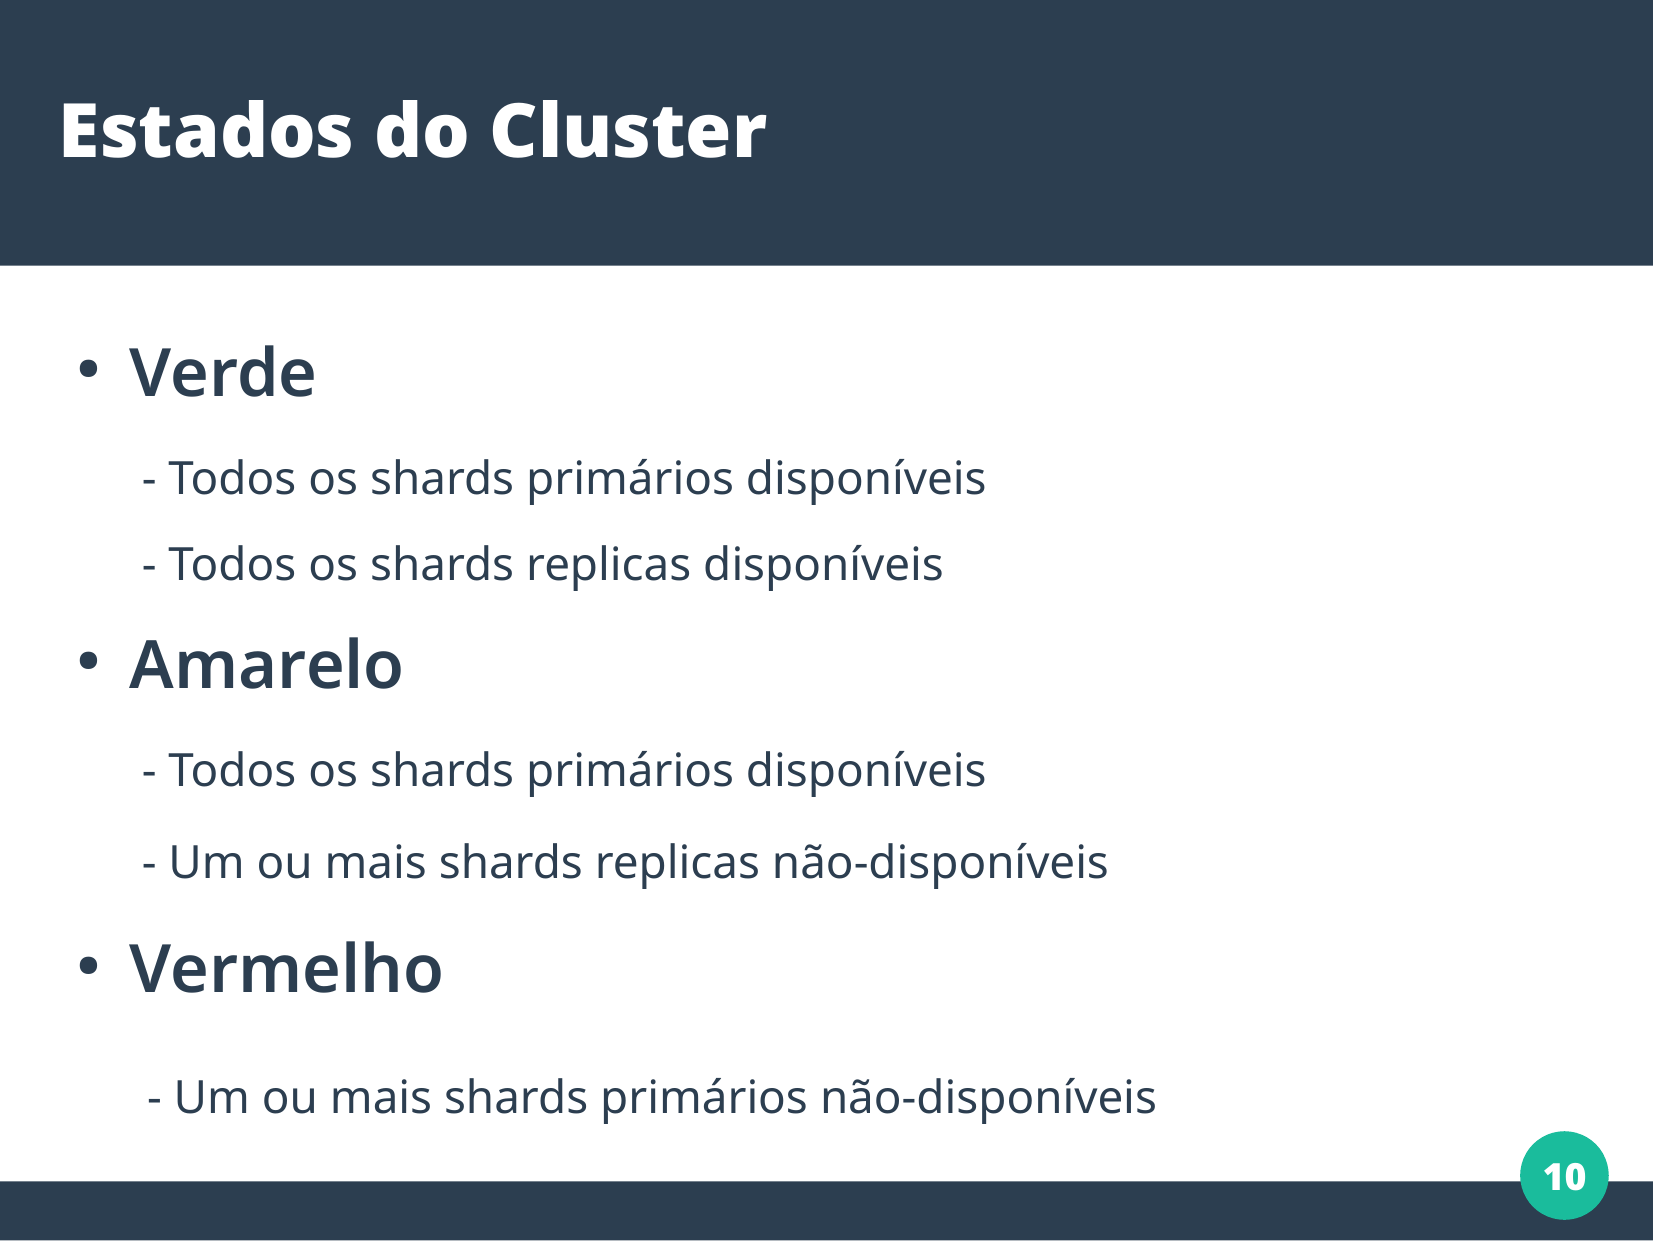

# Estados do Cluster
Verde
 - Todos os shards primários disponíveis
 - Todos os shards replicas disponíveis
Amarelo
 - Todos os shards primários disponíveis
 - Um ou mais shards replicas não-disponíveis
Vermelho
 - Um ou mais shards primários não-disponíveis
10